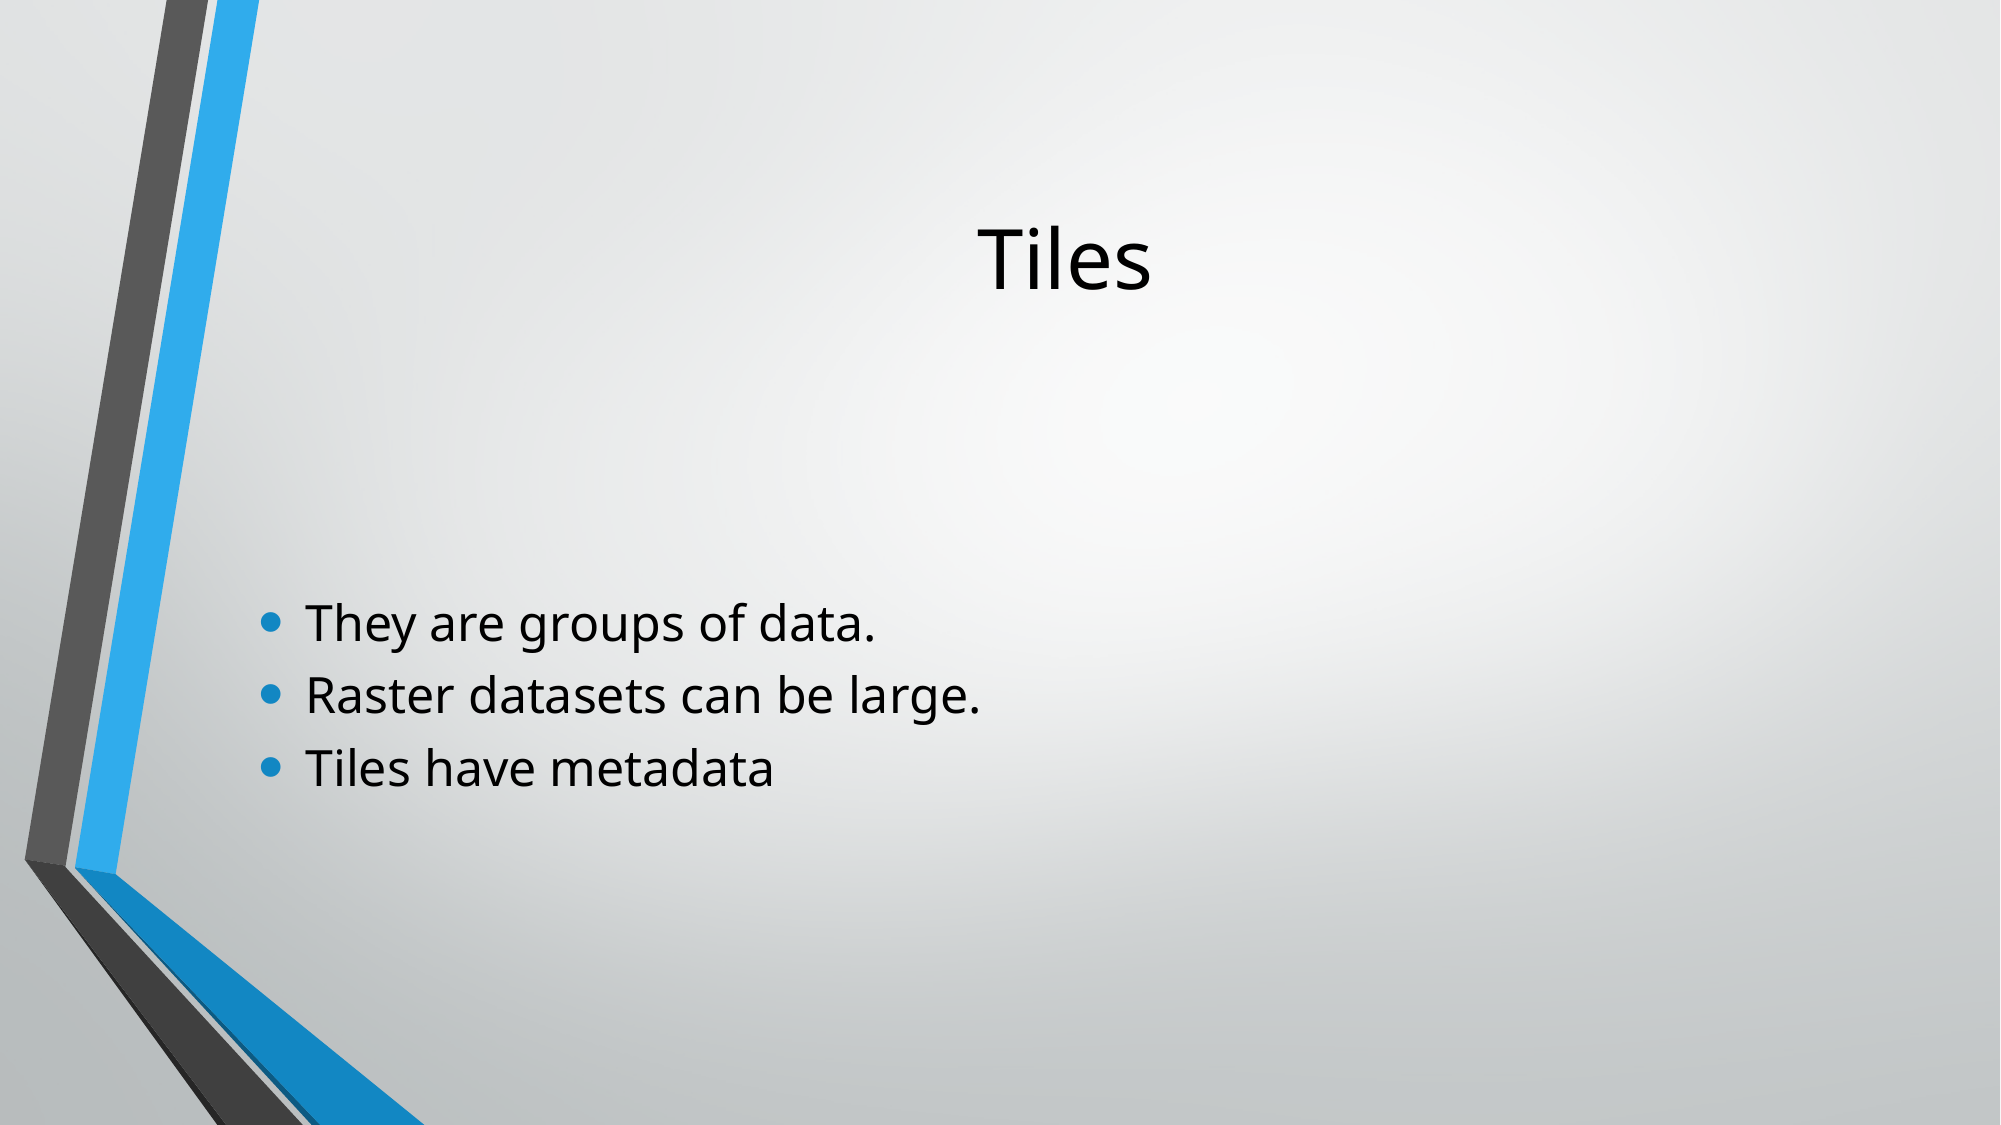

# Tiles
They are groups of data.
Raster datasets can be large.
Tiles have metadata